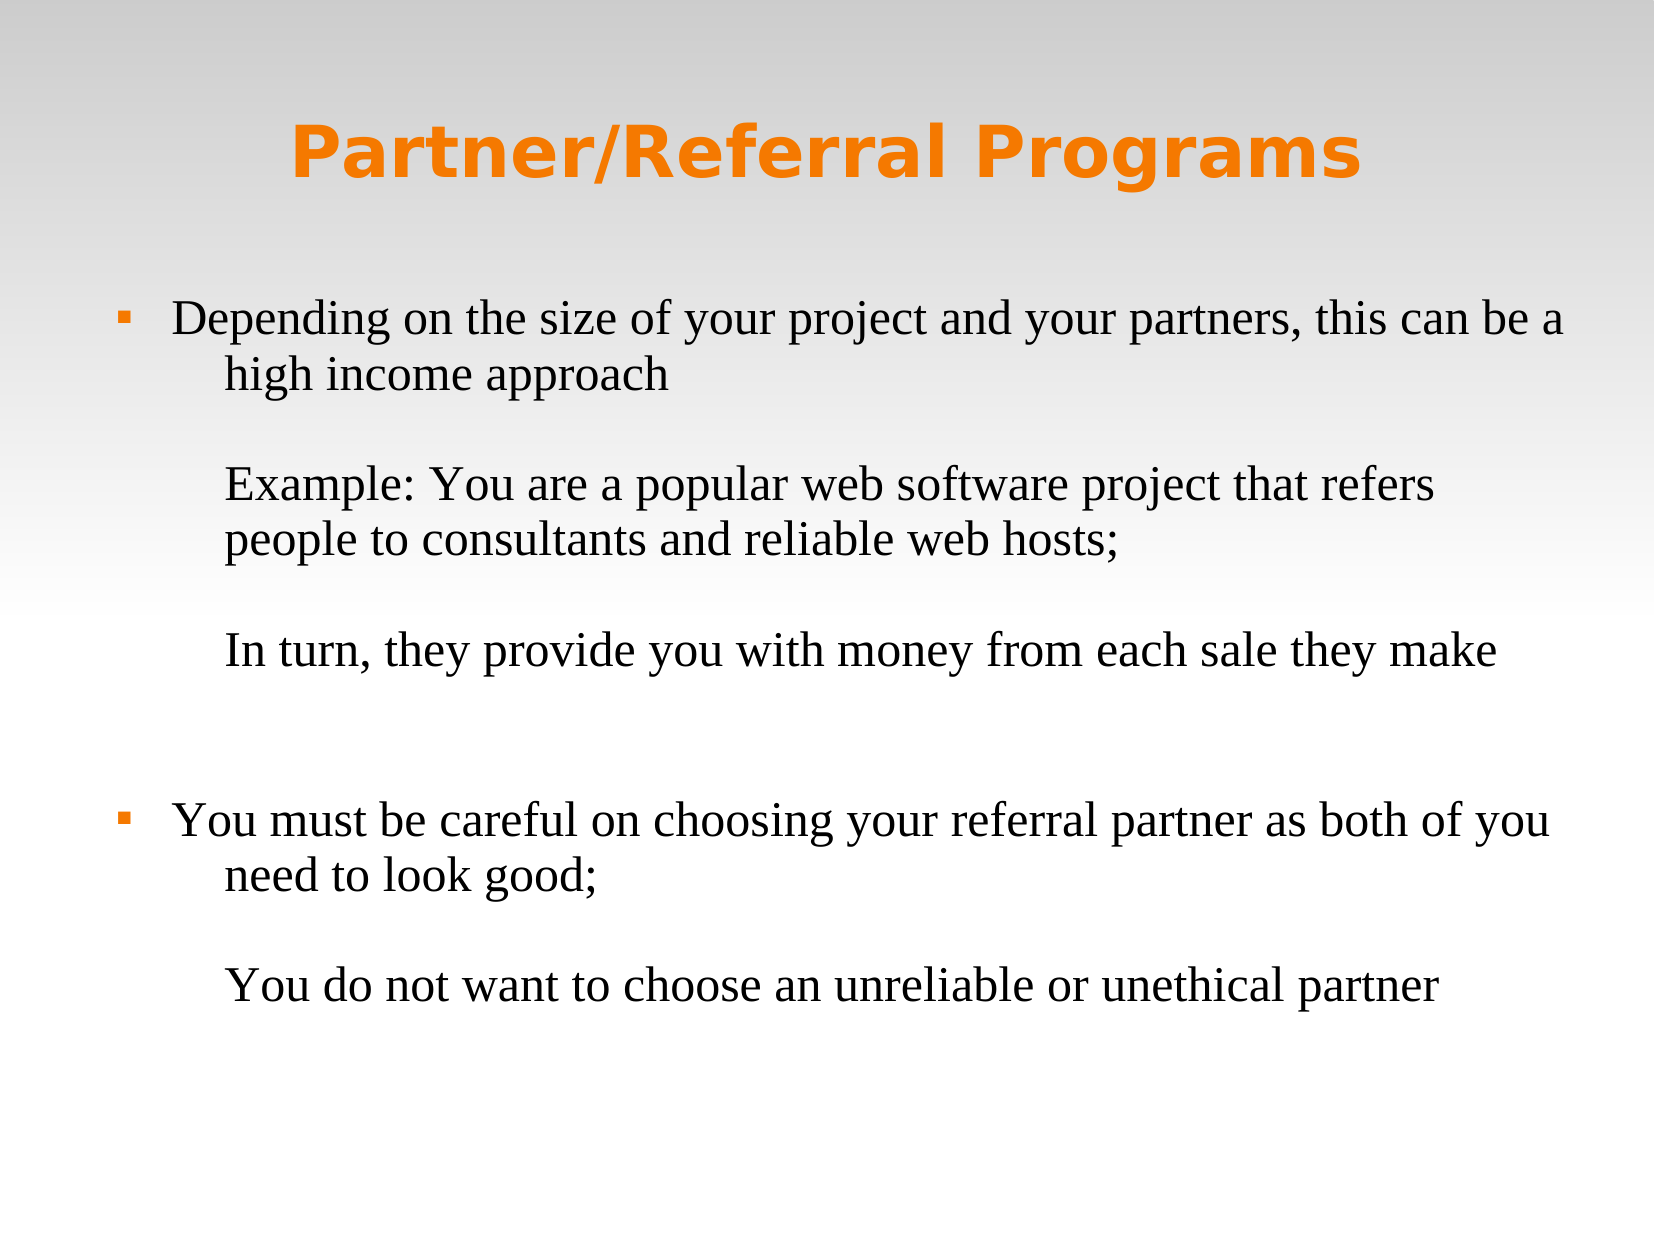

# Partner/Referral Programs
Depending on the size of your project and your partners, this can be a high income approach
Example: You are a popular web software project that refers people to consultants and reliable web hosts;
In turn, they provide you with money from each sale they make
You must be careful on choosing your referral partner as both of you need to look good;
You do not want to choose an unreliable or unethical partner